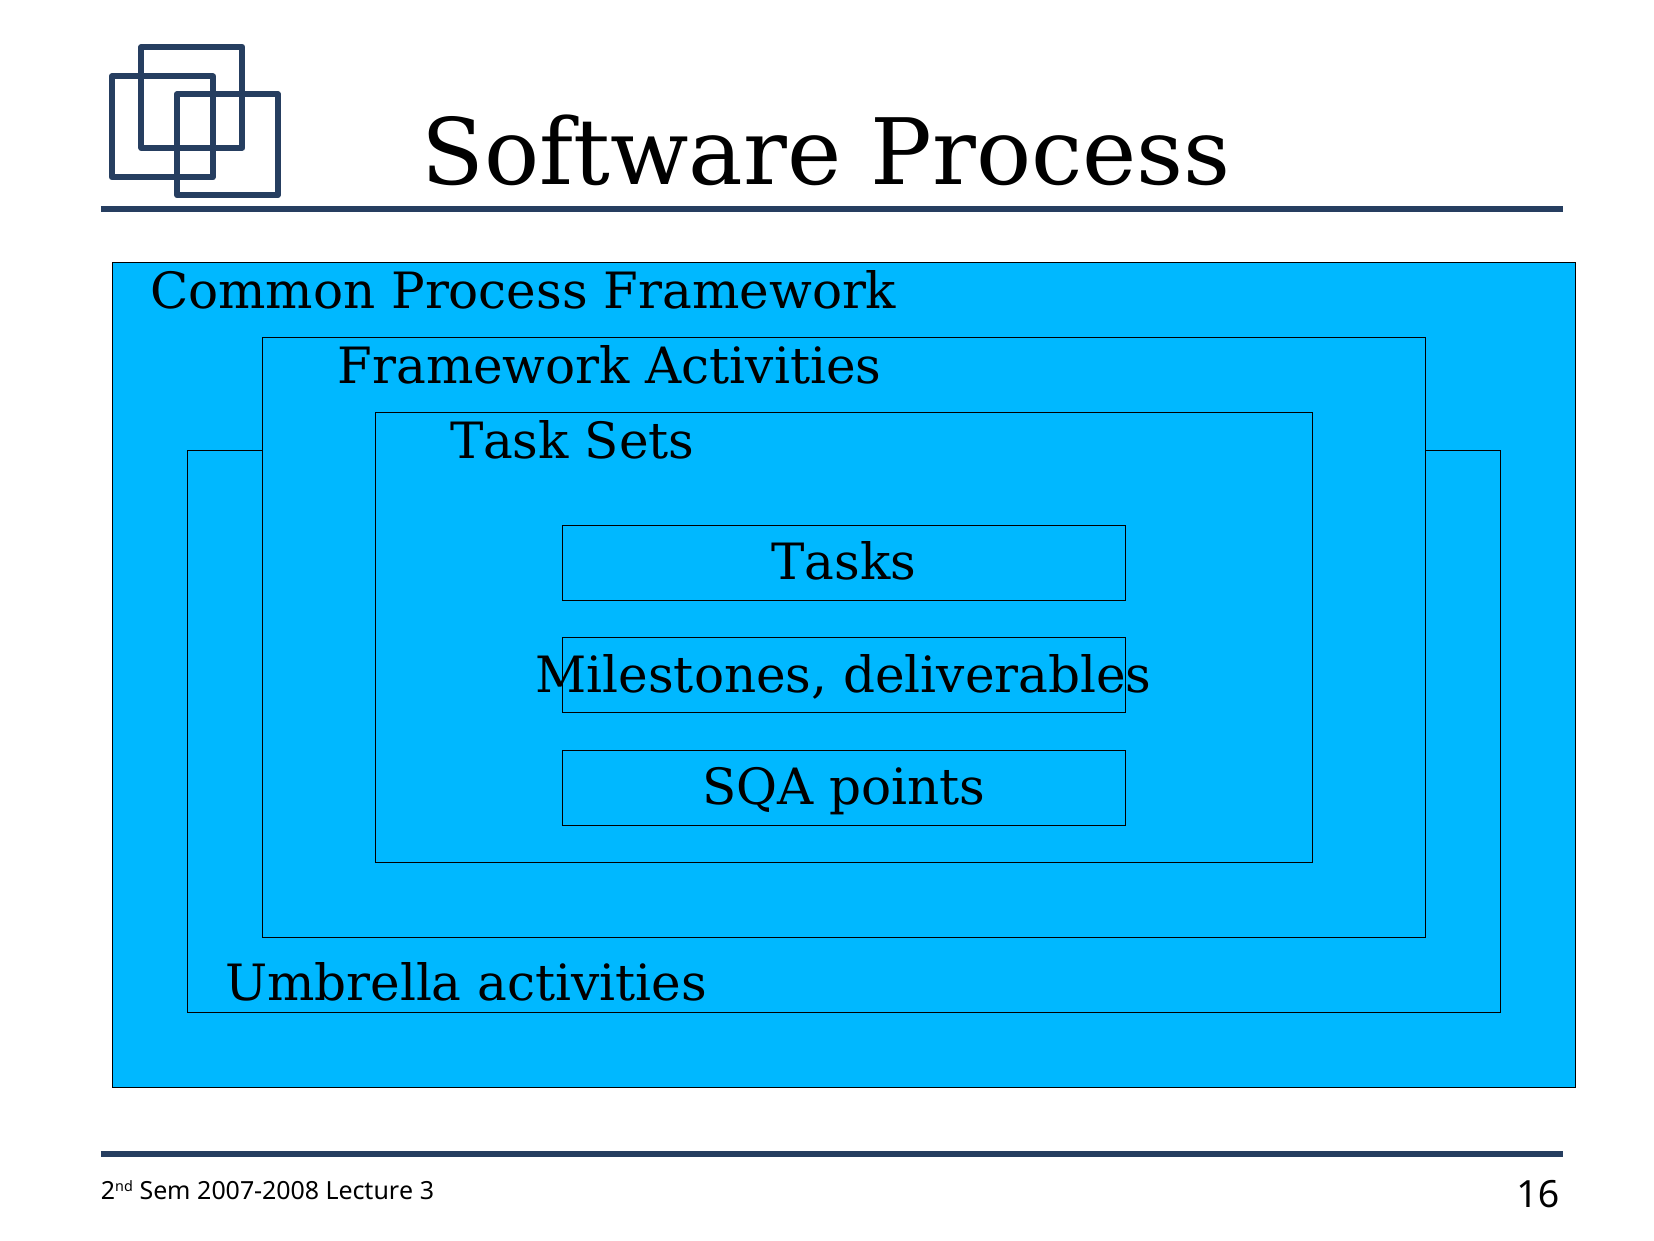

# Software Process
Common Process Framework
Framework Activities
Task Sets
Tasks
Milestones, deliverables
SQA points
Umbrella activities